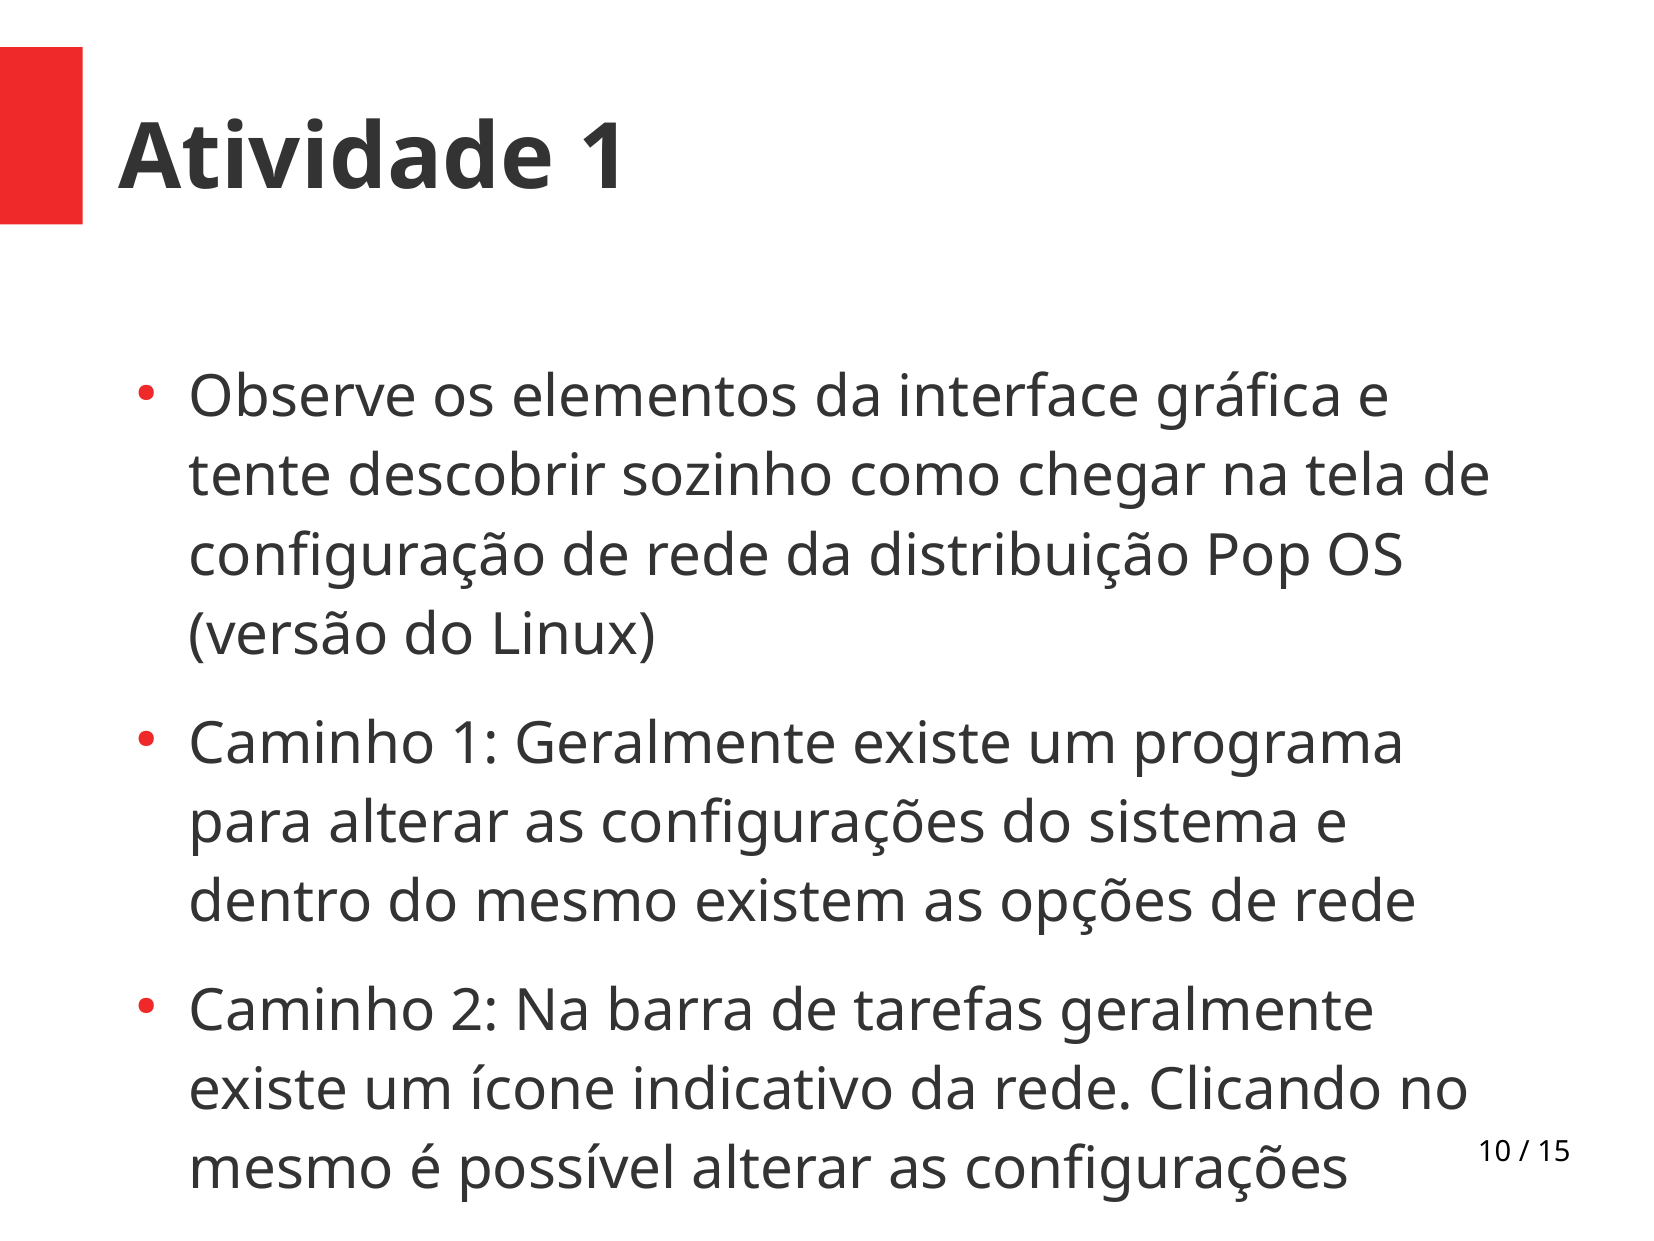

# Atividade 1
Observe os elementos da interface gráfica e tente descobrir sozinho como chegar na tela de configuração de rede da distribuição Pop OS (versão do Linux)
Caminho 1: Geralmente existe um programa para alterar as configurações do sistema e dentro do mesmo existem as opções de rede
Caminho 2: Na barra de tarefas geralmente existe um ícone indicativo da rede. Clicando no mesmo é possível alterar as configurações
10